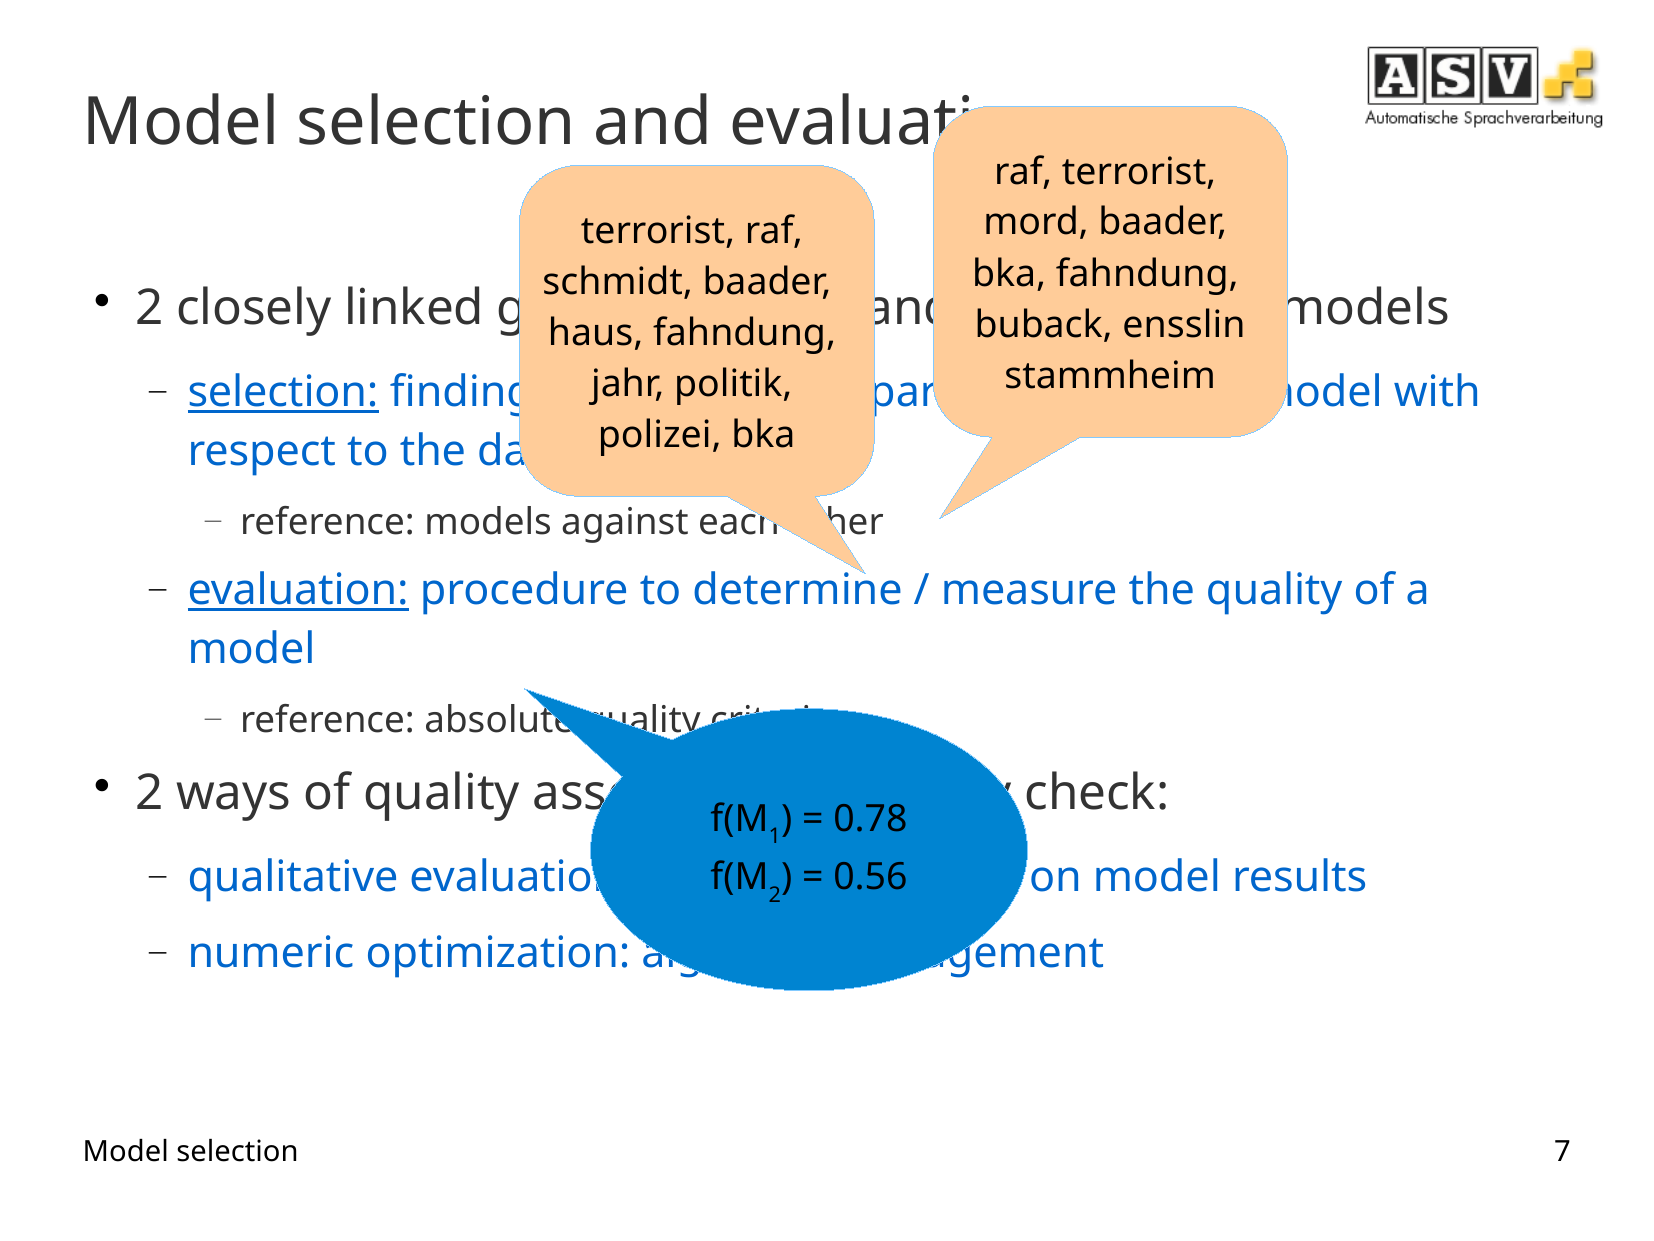

# Model selection and evaluation
raf, terrorist,
mord, baader,
bka, fahndung,
buback, ensslin
stammheim
terrorist, raf,
schmidt, baader,
haus, fahndung,
jahr, politik,
polizei, bka
2 closely linked goals: selection and evaluation of models
selection: finding best model and parameters to fit a model with respect to the data
reference: models against each other
evaluation: procedure to determine / measure the quality of a model
reference: absolute quality criteria
2 ways of quality assessment / validity check:
qualitative evaluation: human judgement on model results
numeric optimization: algorithmic judgement
f(M1) = 0.78
f(M2) = 0.56
Model selection
7